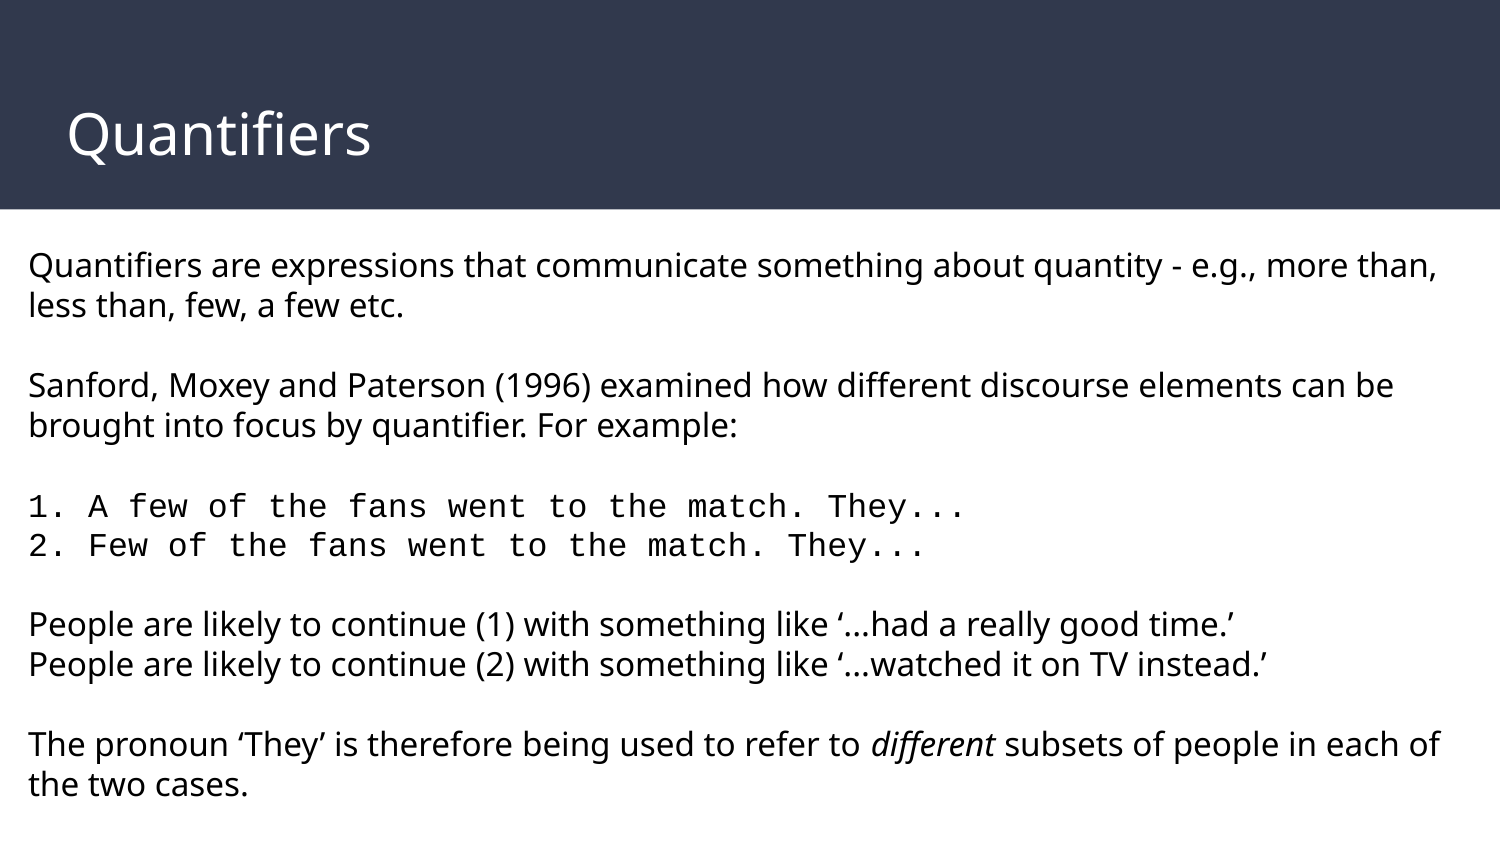

# Quantifiers
Quantifiers are expressions that communicate something about quantity - e.g., more than, less than, few, a few etc.
Sanford, Moxey and Paterson (1996) examined how different discourse elements can be brought into focus by quantifier. For example:
1. A few of the fans went to the match. They...
2. Few of the fans went to the match. They...
People are likely to continue (1) with something like ‘...had a really good time.’
People are likely to continue (2) with something like ‘...watched it on TV instead.’
The pronoun ‘They’ is therefore being used to refer to different subsets of people in each of the two cases.